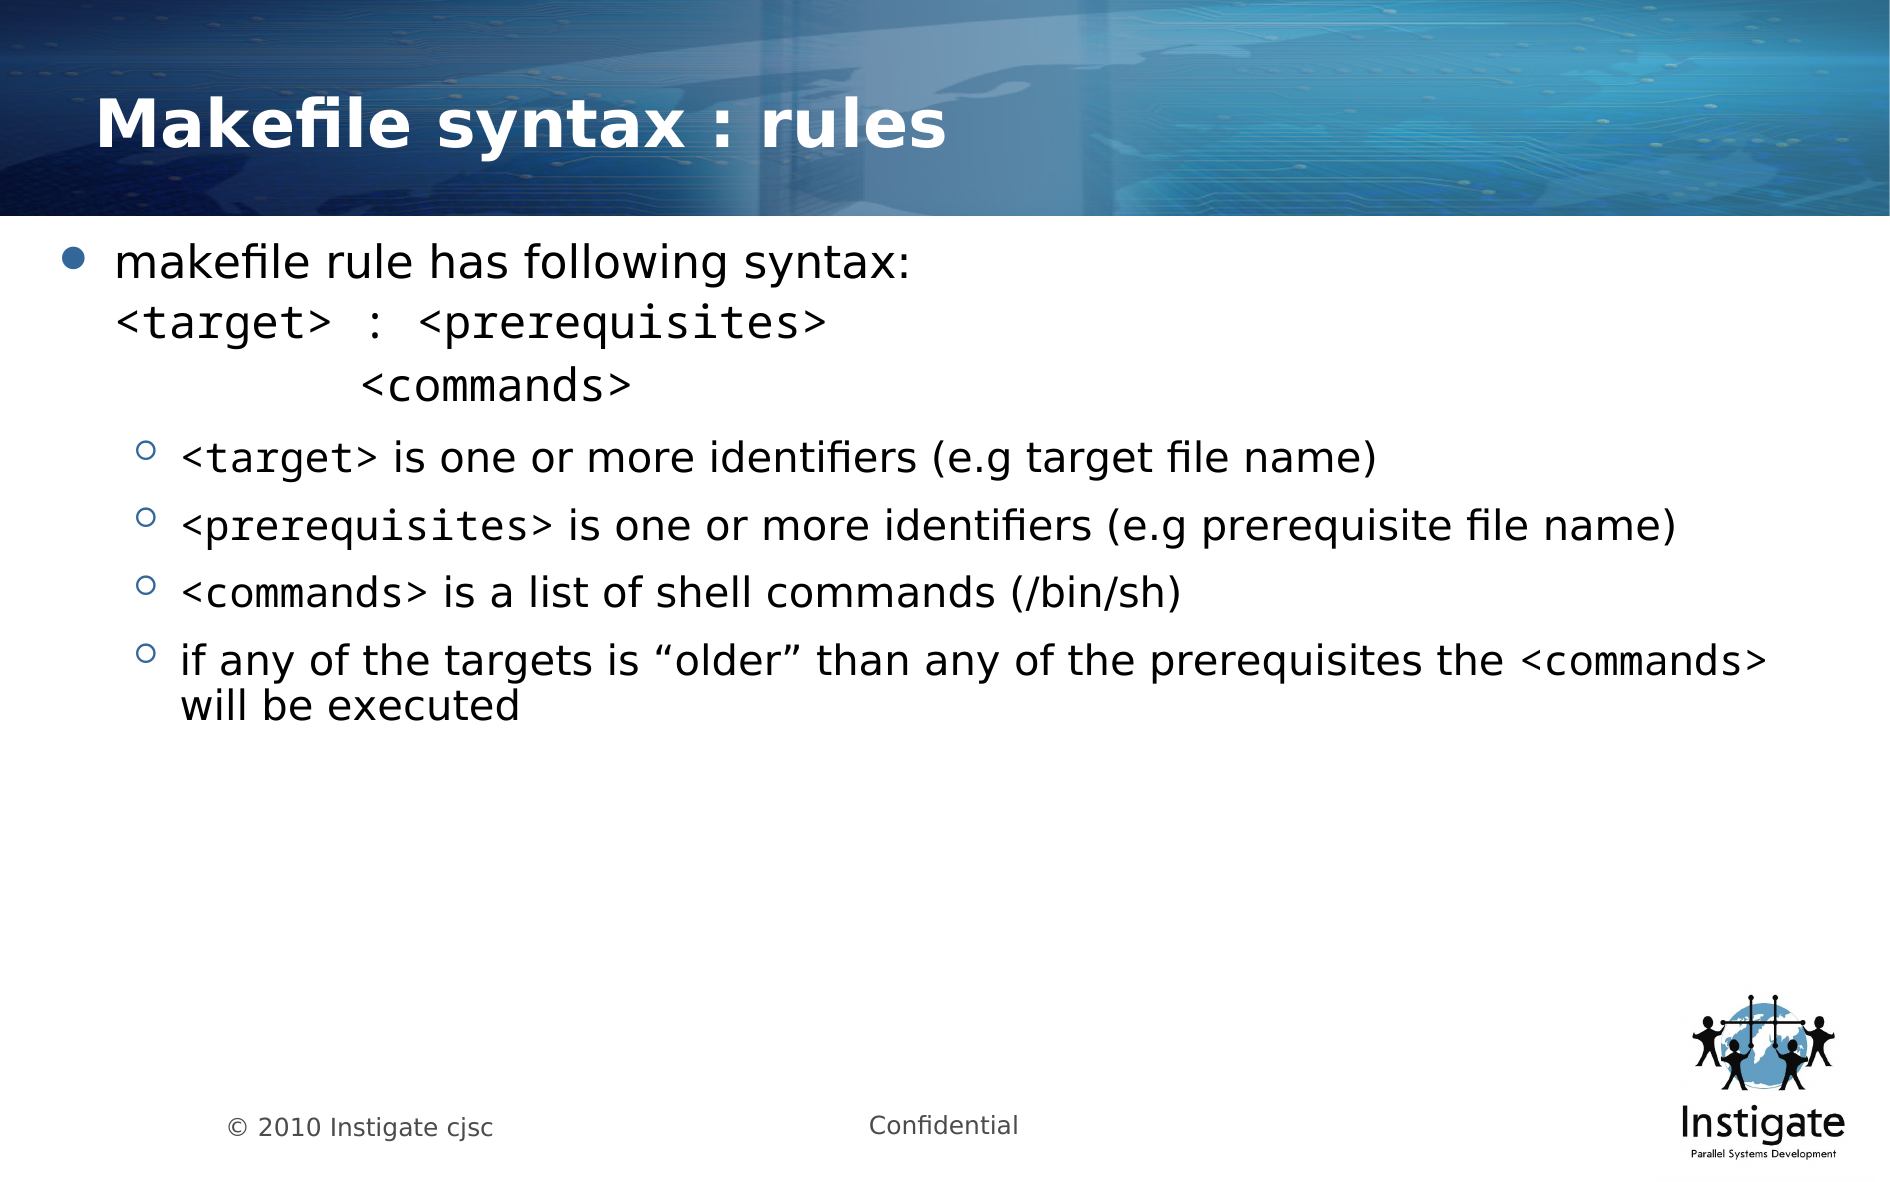

# Makefile syntax : rules
makefile rule has following syntax:
<target> : <prerequisites>
				<commands>
<target> is one or more identifiers (e.g target file name)
<prerequisites> is one or more identifiers (e.g prerequisite file name)
<commands> is a list of shell commands (/bin/sh)
if any of the targets is “older” than any of the prerequisites the <commands> will be executed